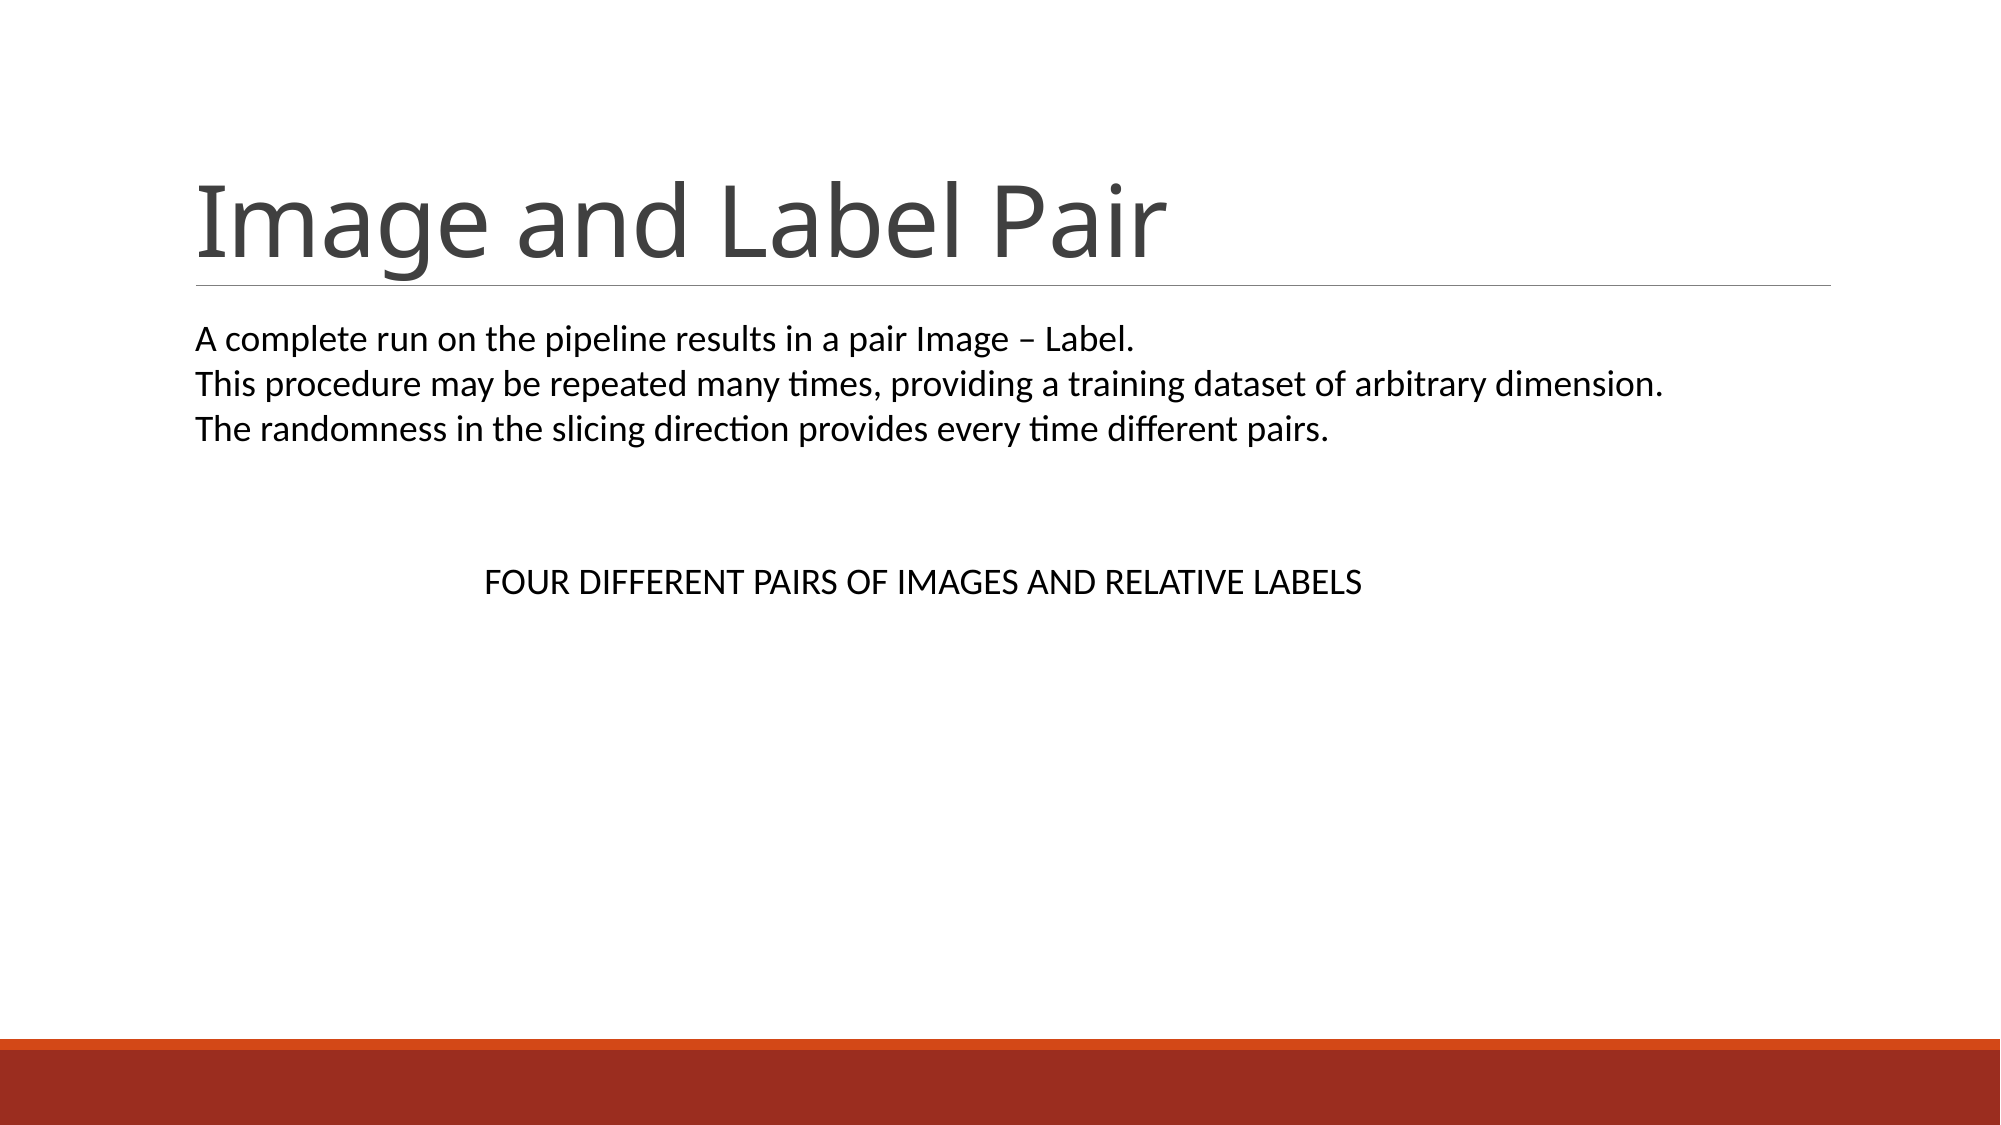

# Image and Label Pair
A complete run on the pipeline results in a pair Image – Label.
This procedure may be repeated many times, providing a training dataset of arbitrary dimension.
The randomness in the slicing direction provides every time different pairs.
FOUR DIFFERENT PAIRS OF IMAGES AND RELATIVE LABELS